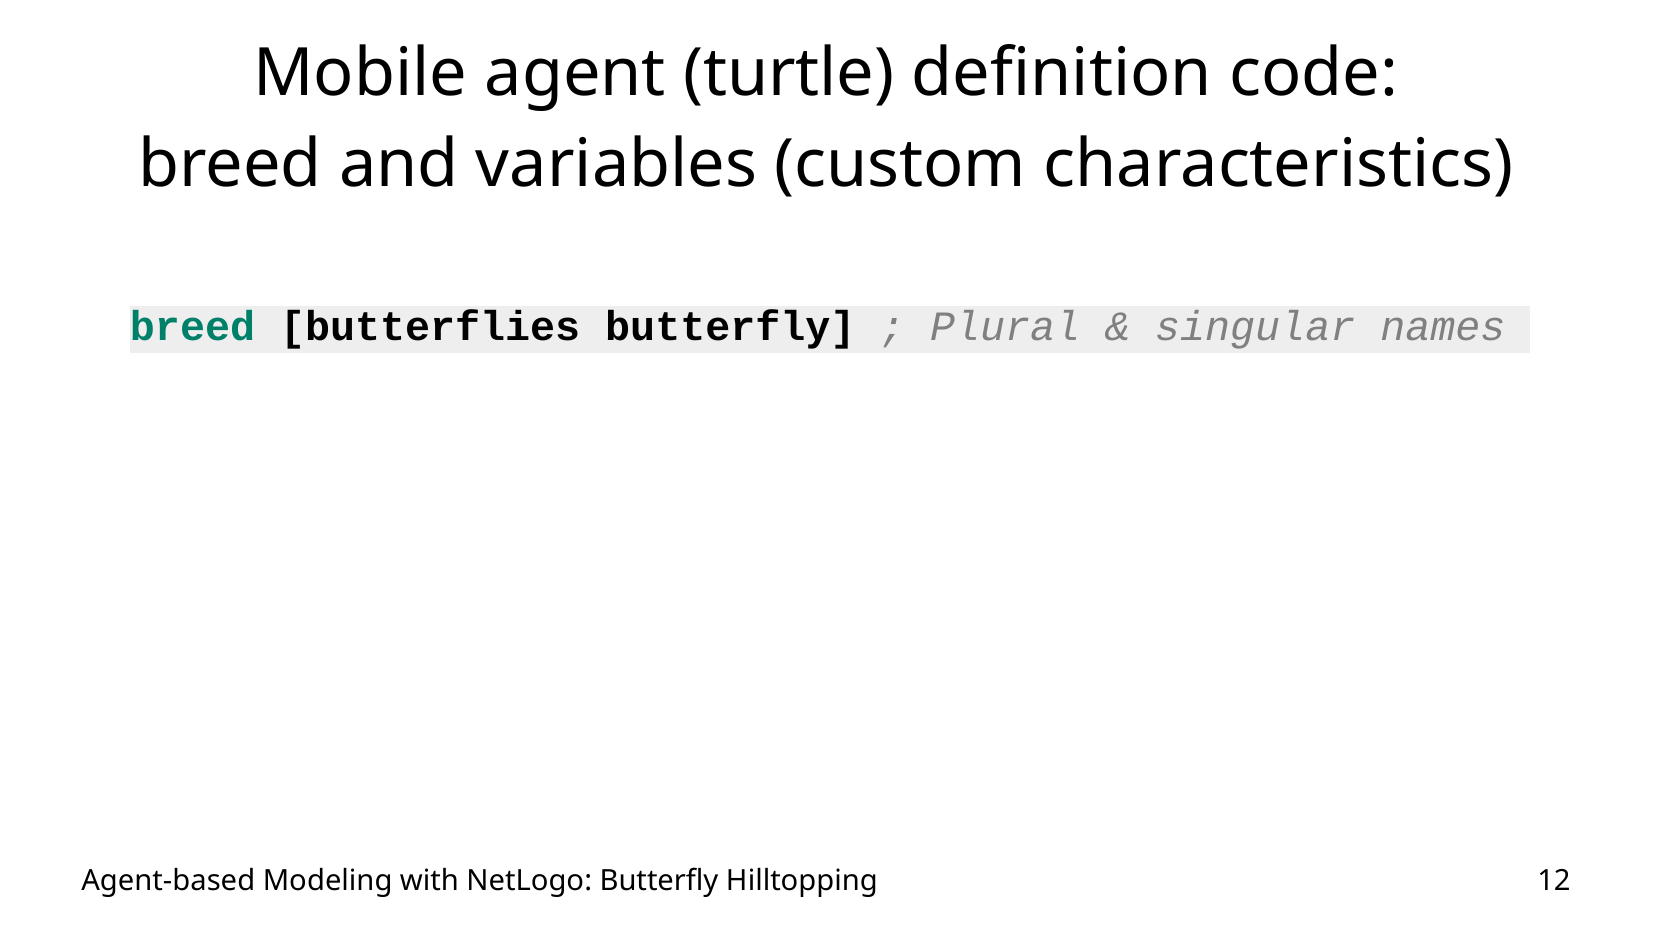

# Mobile agent (turtle) definition code: breed and variables (custom characteristics)
breed [butterflies butterfly] ; Plural & singular names
Agent-based Modeling with NetLogo: Butterfly Hilltopping
12